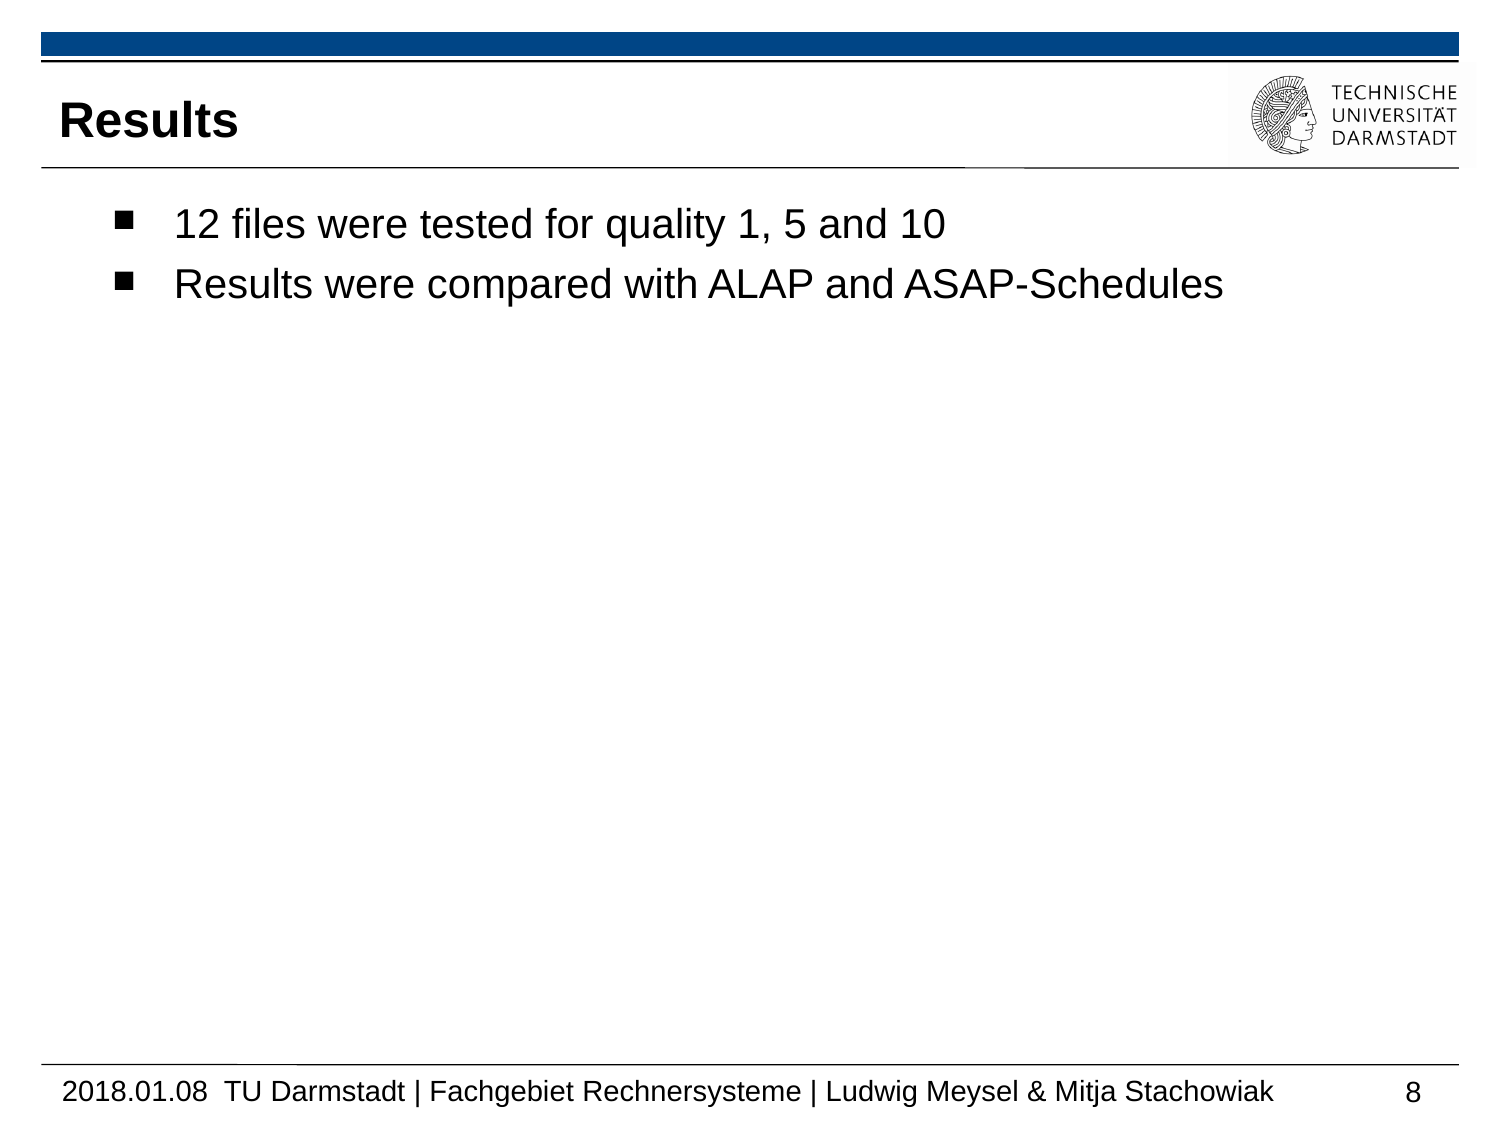

# Results
12 files were tested for quality 1, 5 and 10
Results were compared with ALAP and ASAP-Schedules
TU Darmstadt | Fachgebiet Rechnersysteme | Name